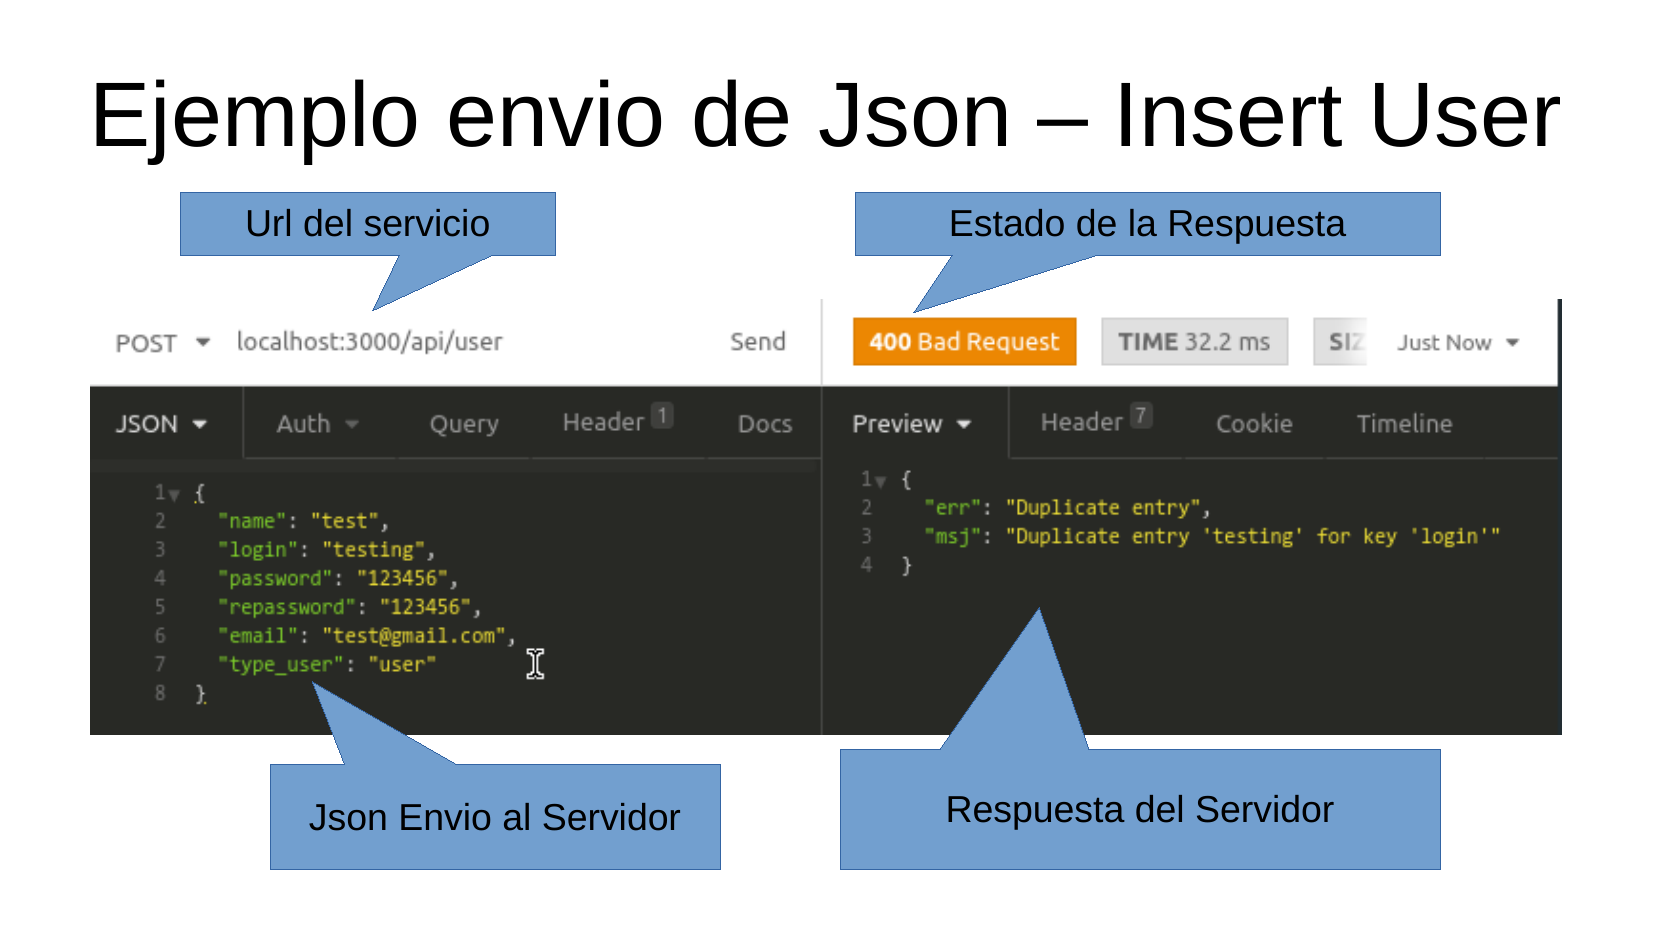

# Ejemplo envio de Json – Insert User
Url del servicio
Estado de la Respuesta
Respuesta del Servidor
Json Envio al Servidor